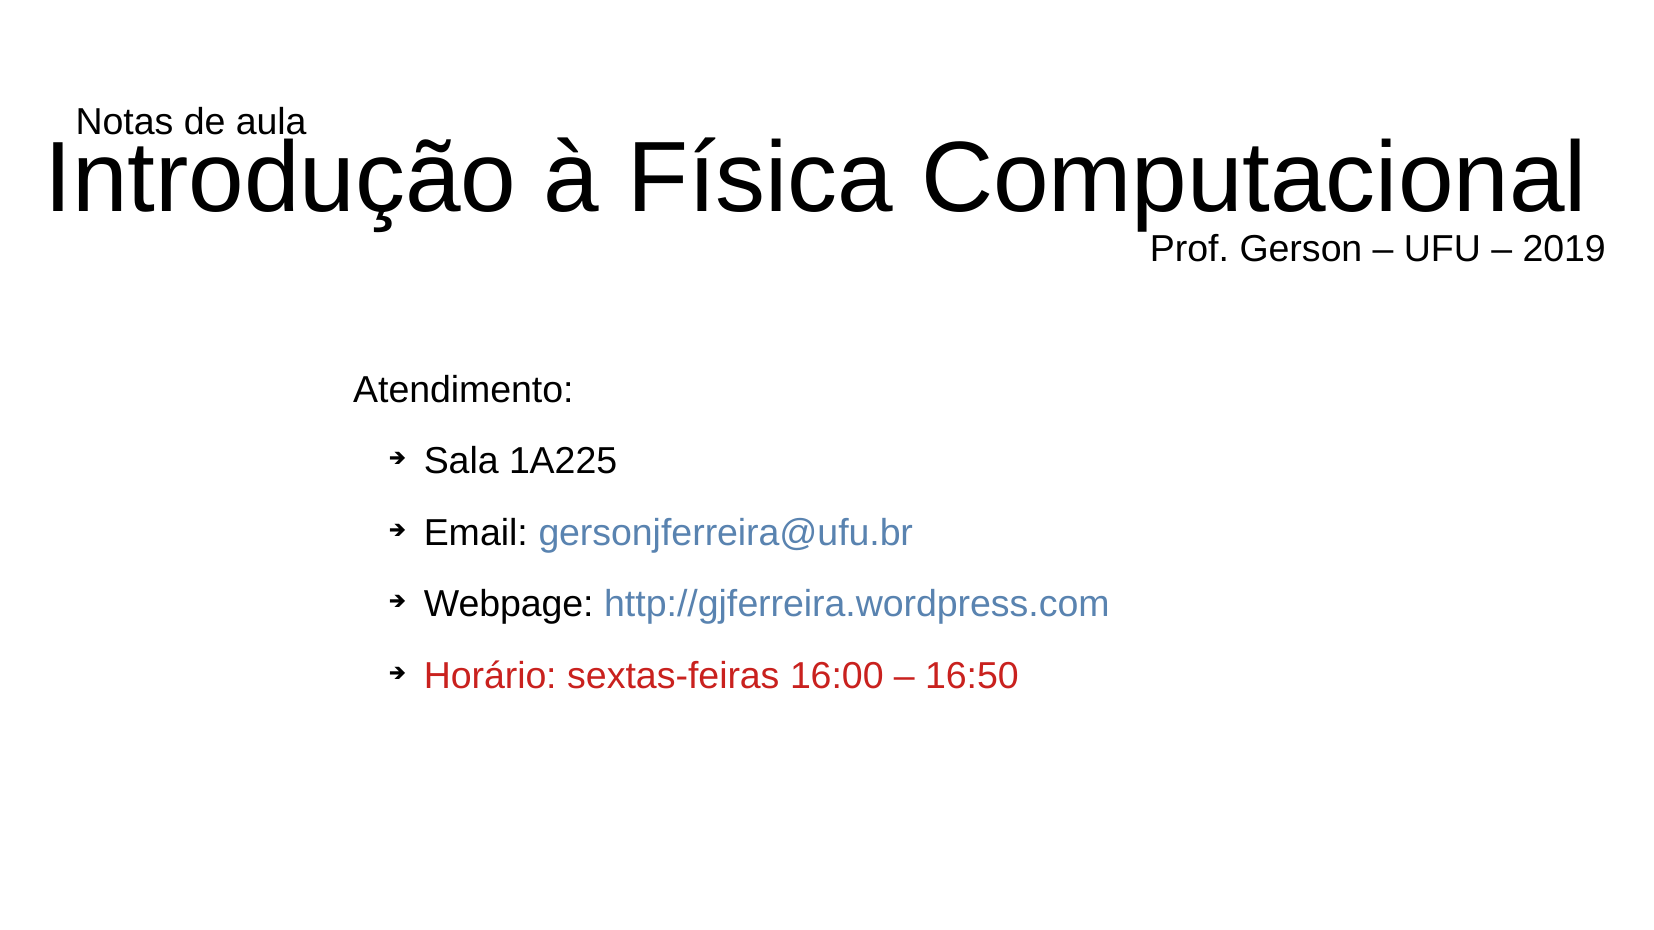

Notas de aula
Introdução à Física Computacional
Prof. Gerson – UFU – 2019
Atendimento:
Sala 1A225
Email: gersonjferreira@ufu.br
Webpage: http://gjferreira.wordpress.com
Horário: sextas-feiras 16:00 – 16:50